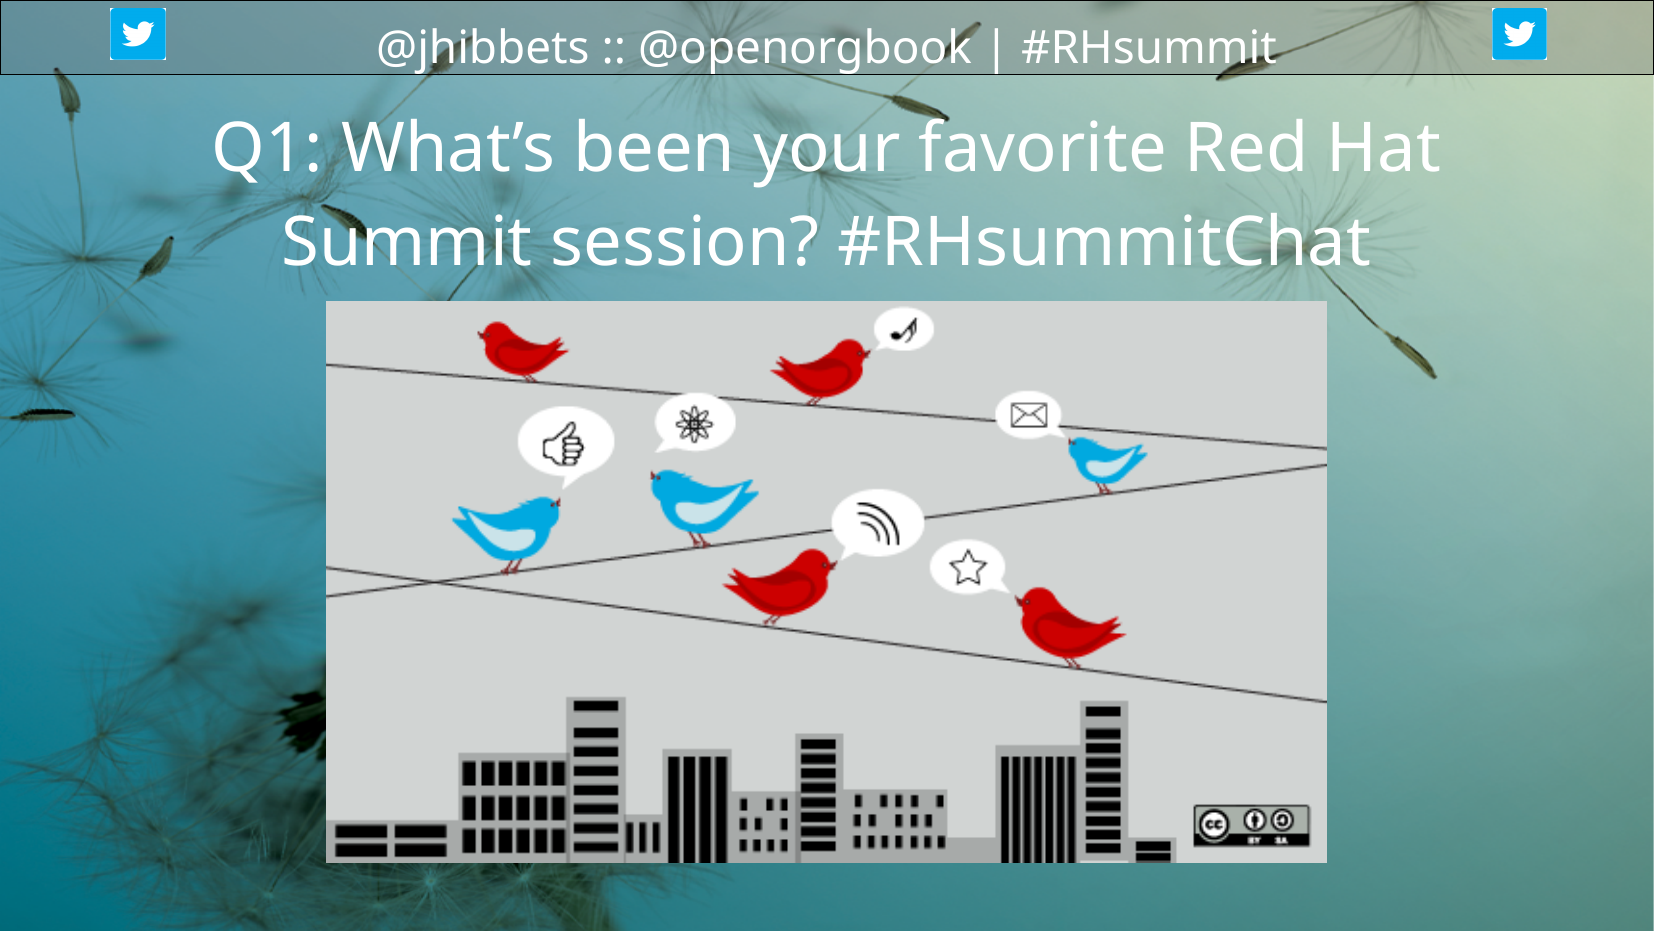

# Q1: What’s been your favorite Red Hat Summit session? #RHsummitChat